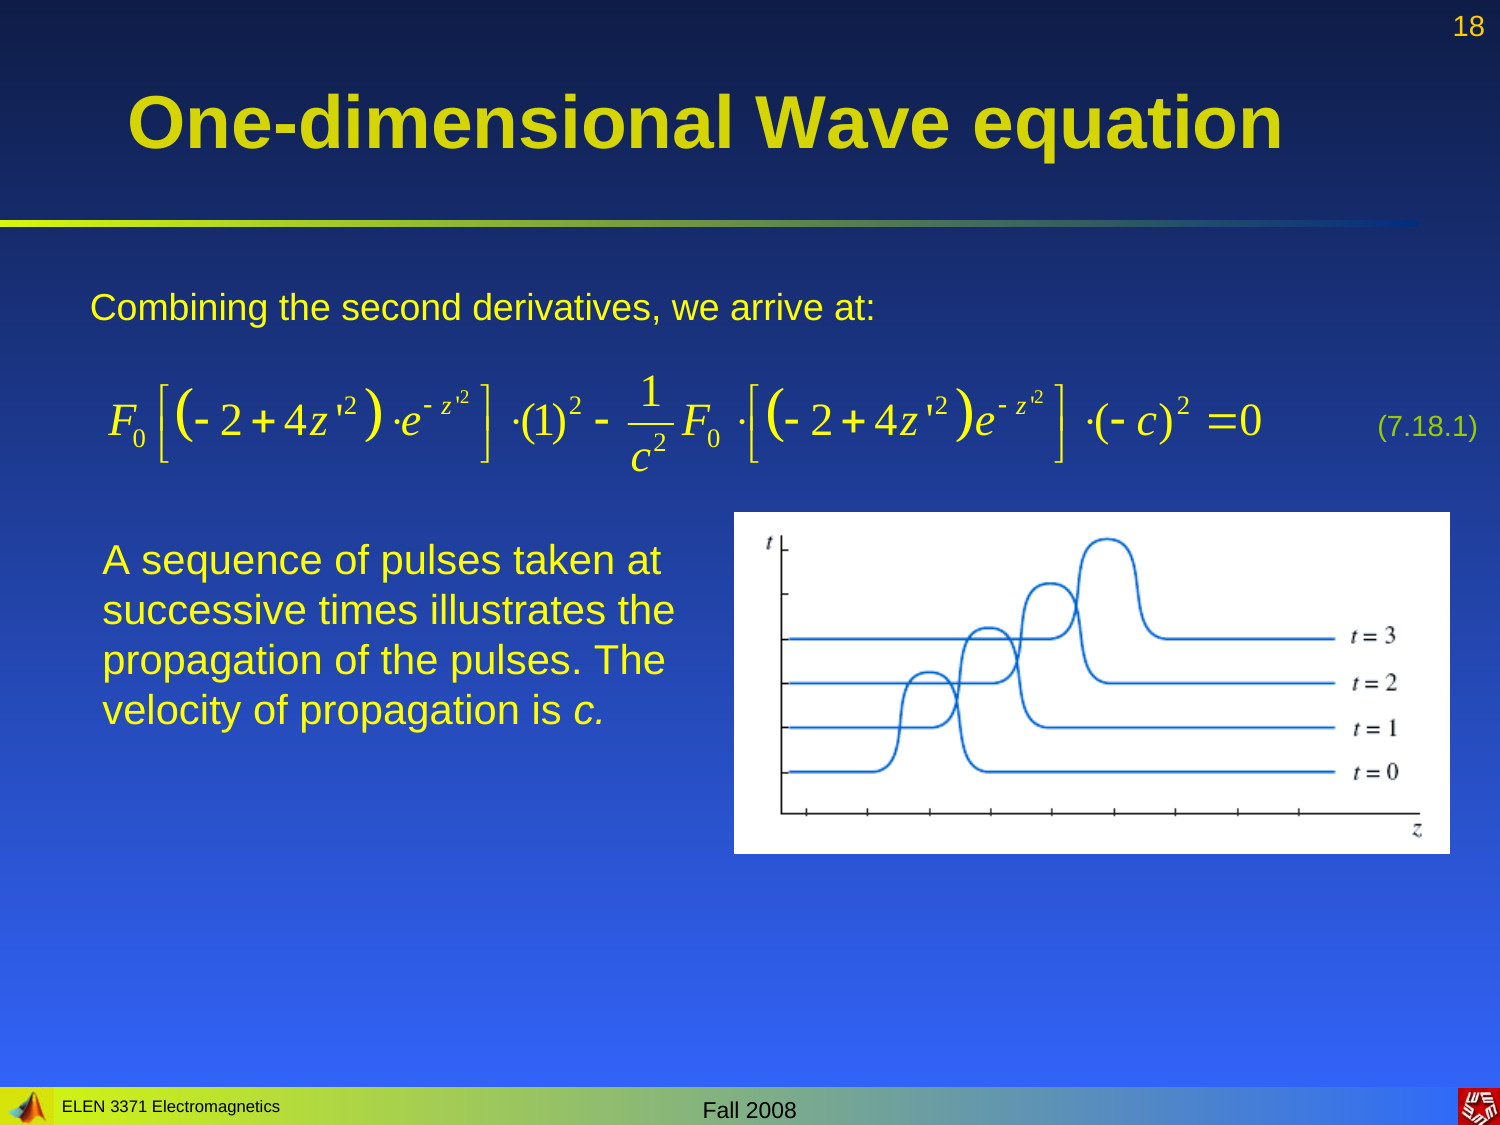

# One-dimensional Wave equation
Combining the second derivatives, we arrive at:
(7.18.1)
A sequence of pulses taken at successive times illustrates the propagation of the pulses. The velocity of propagation is c.